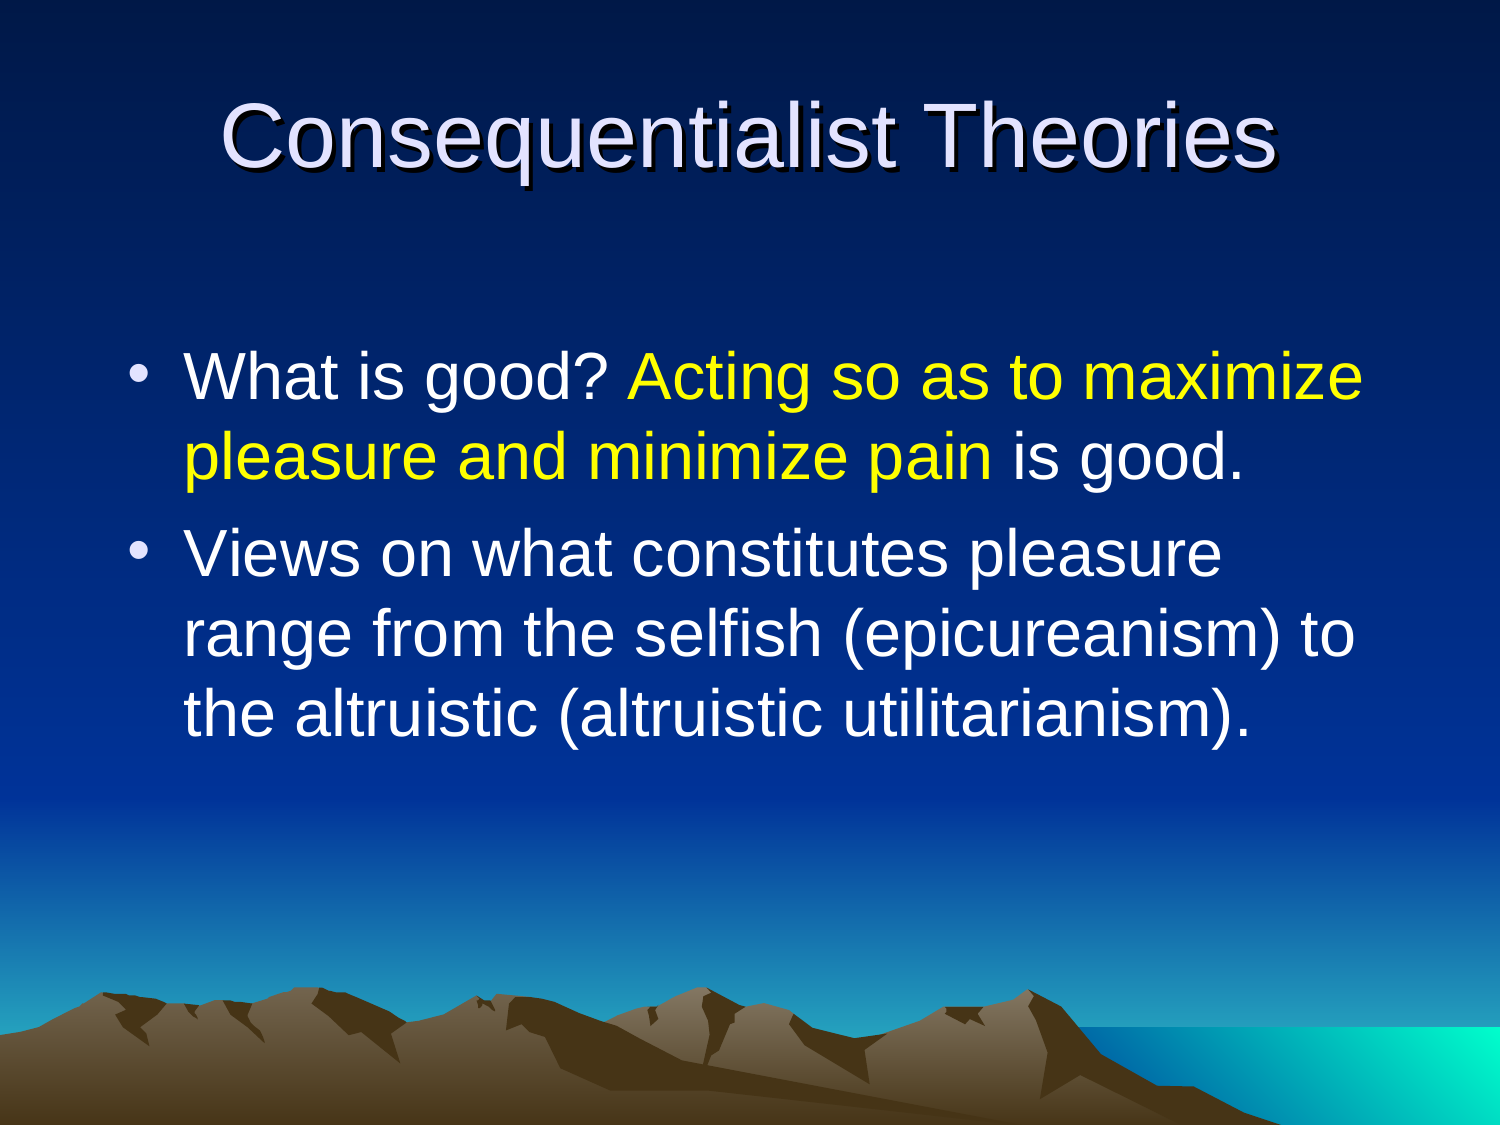

# Consequentialist Theories
What is good? Acting so as to maximize pleasure and minimize pain is good.
Views on what constitutes pleasure range from the selfish (epicureanism) to the altruistic (altruistic utilitarianism).